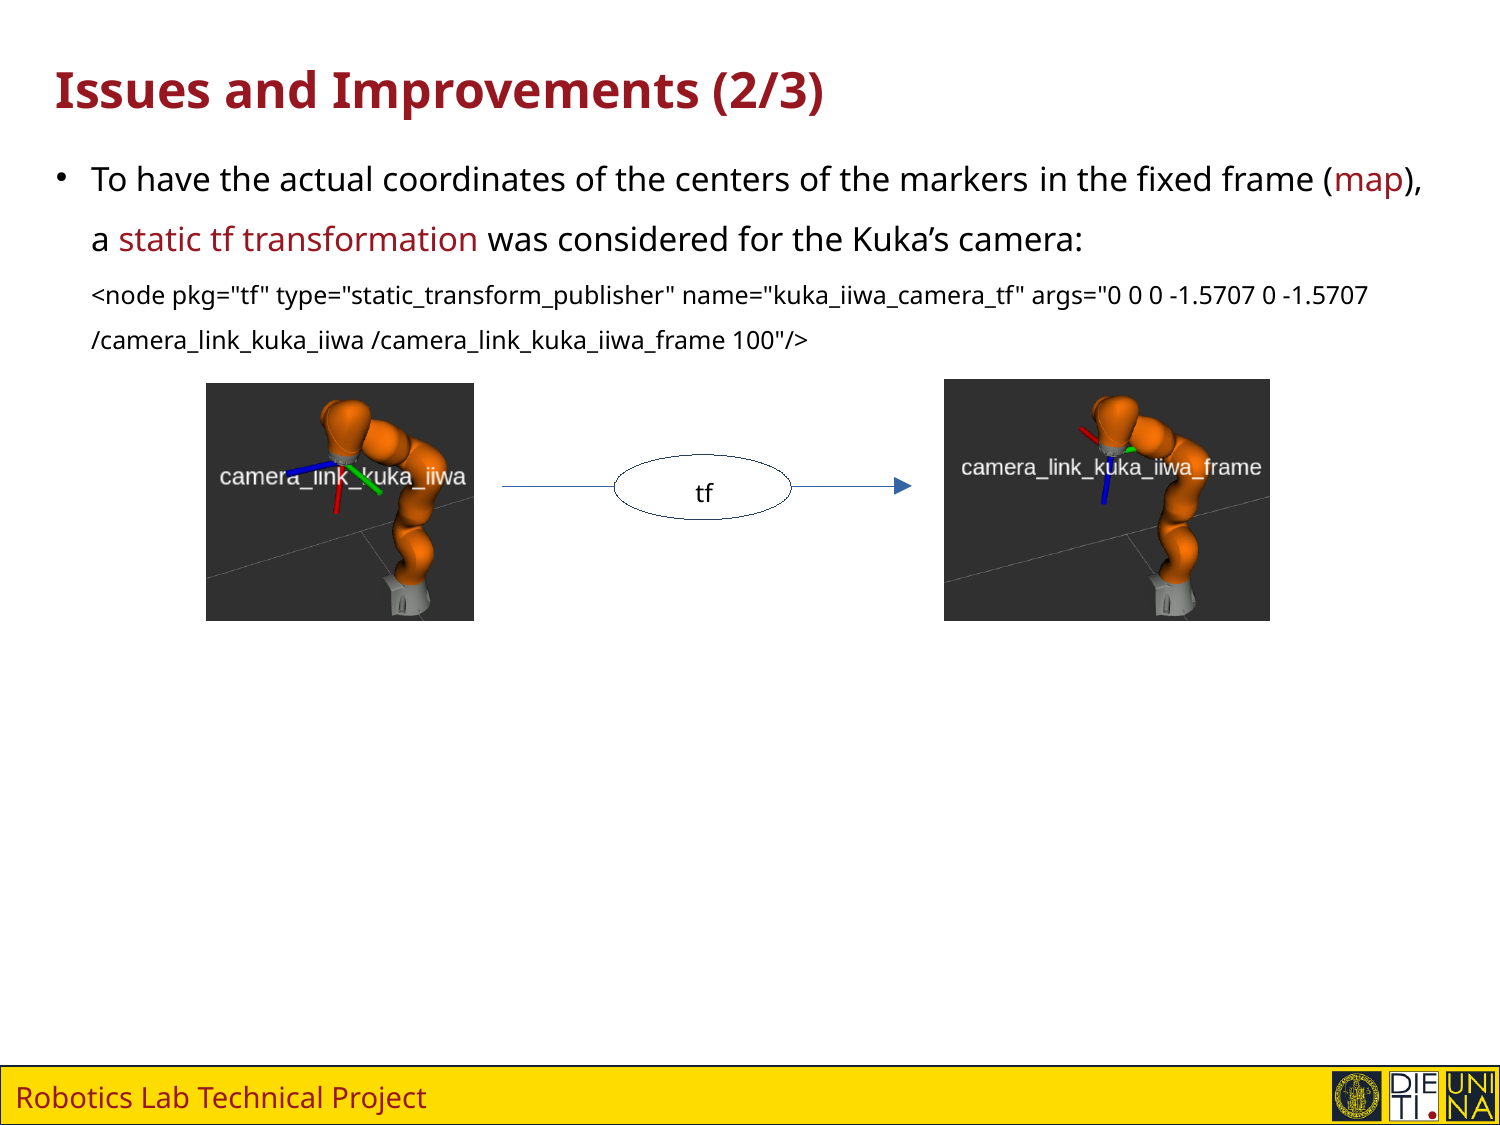

Issues and Improvements (2/3)
To have the actual coordinates of the centers of the markers in the fixed frame (map), a static tf transformation was considered for the Kuka’s camera:
<node pkg="tf" type="static_transform_publisher" name="kuka_iiwa_camera_tf" args="0 0 0 -1.5707 0 -1.5707 /camera_link_kuka_iiwa /camera_link_kuka_iiwa_frame 100"/>
tf
Robotics Lab Technical Project